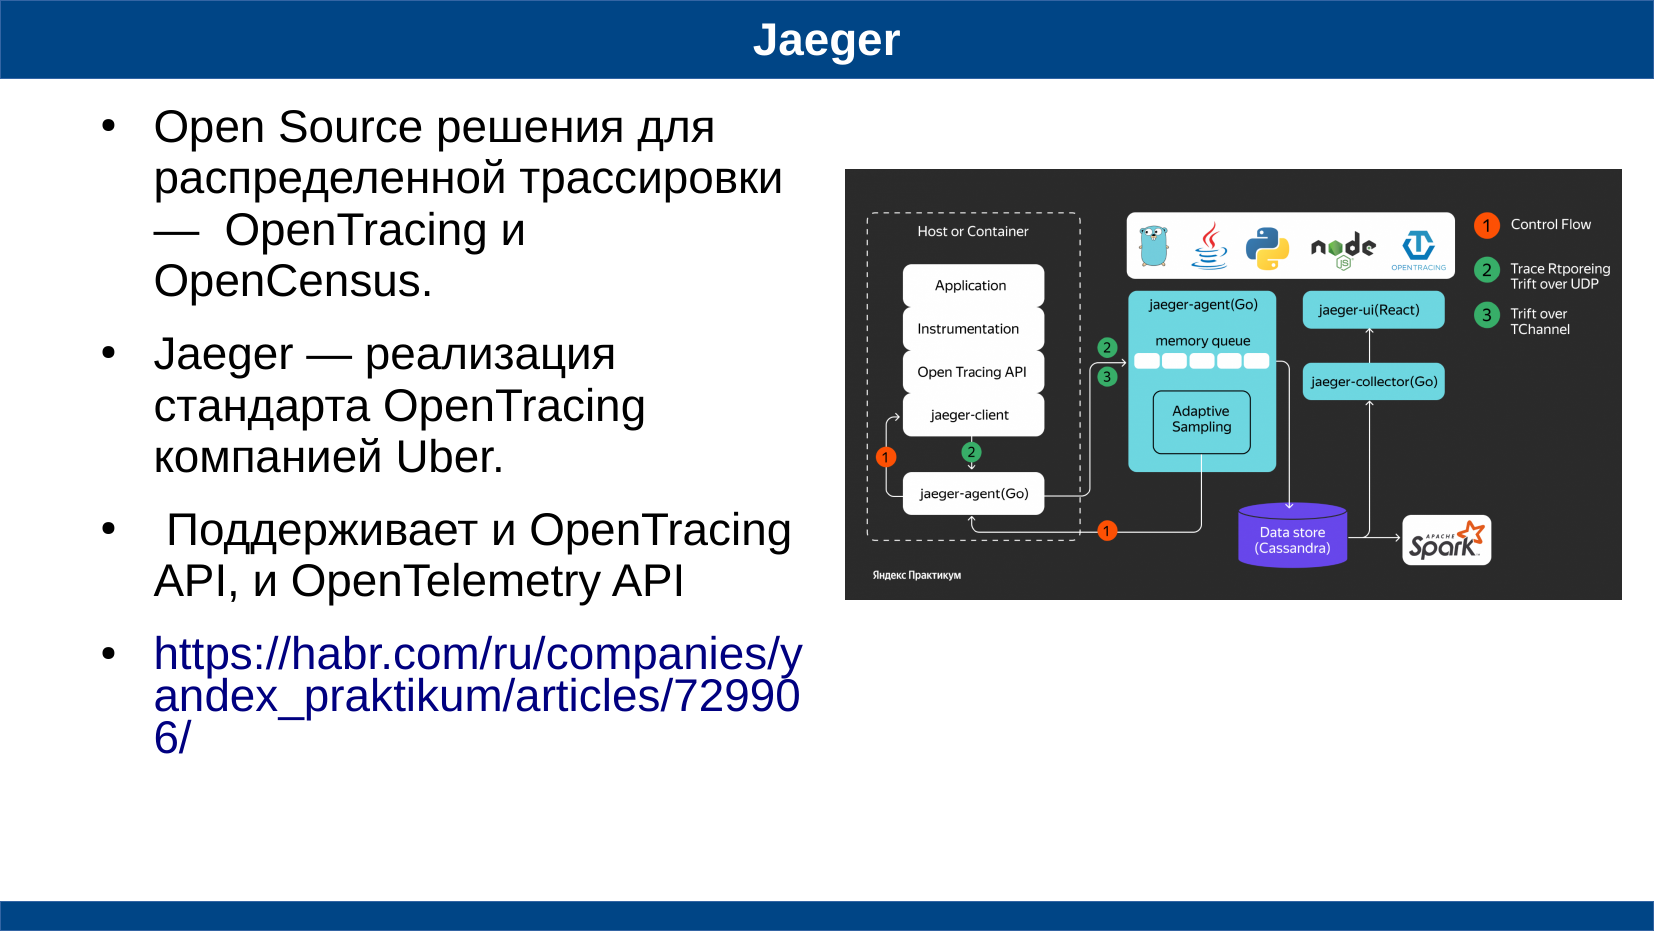

# Jaeger
Open Source решения для распределенной трассировки — OpenTracing и OpenCensus.
Jaeger — реализация стандарта OpenTracing компанией Uber.
 Поддерживает и OpenTracing API, и OpenTelemetry API
https://habr.com/ru/companies/yandex_praktikum/articles/729906/